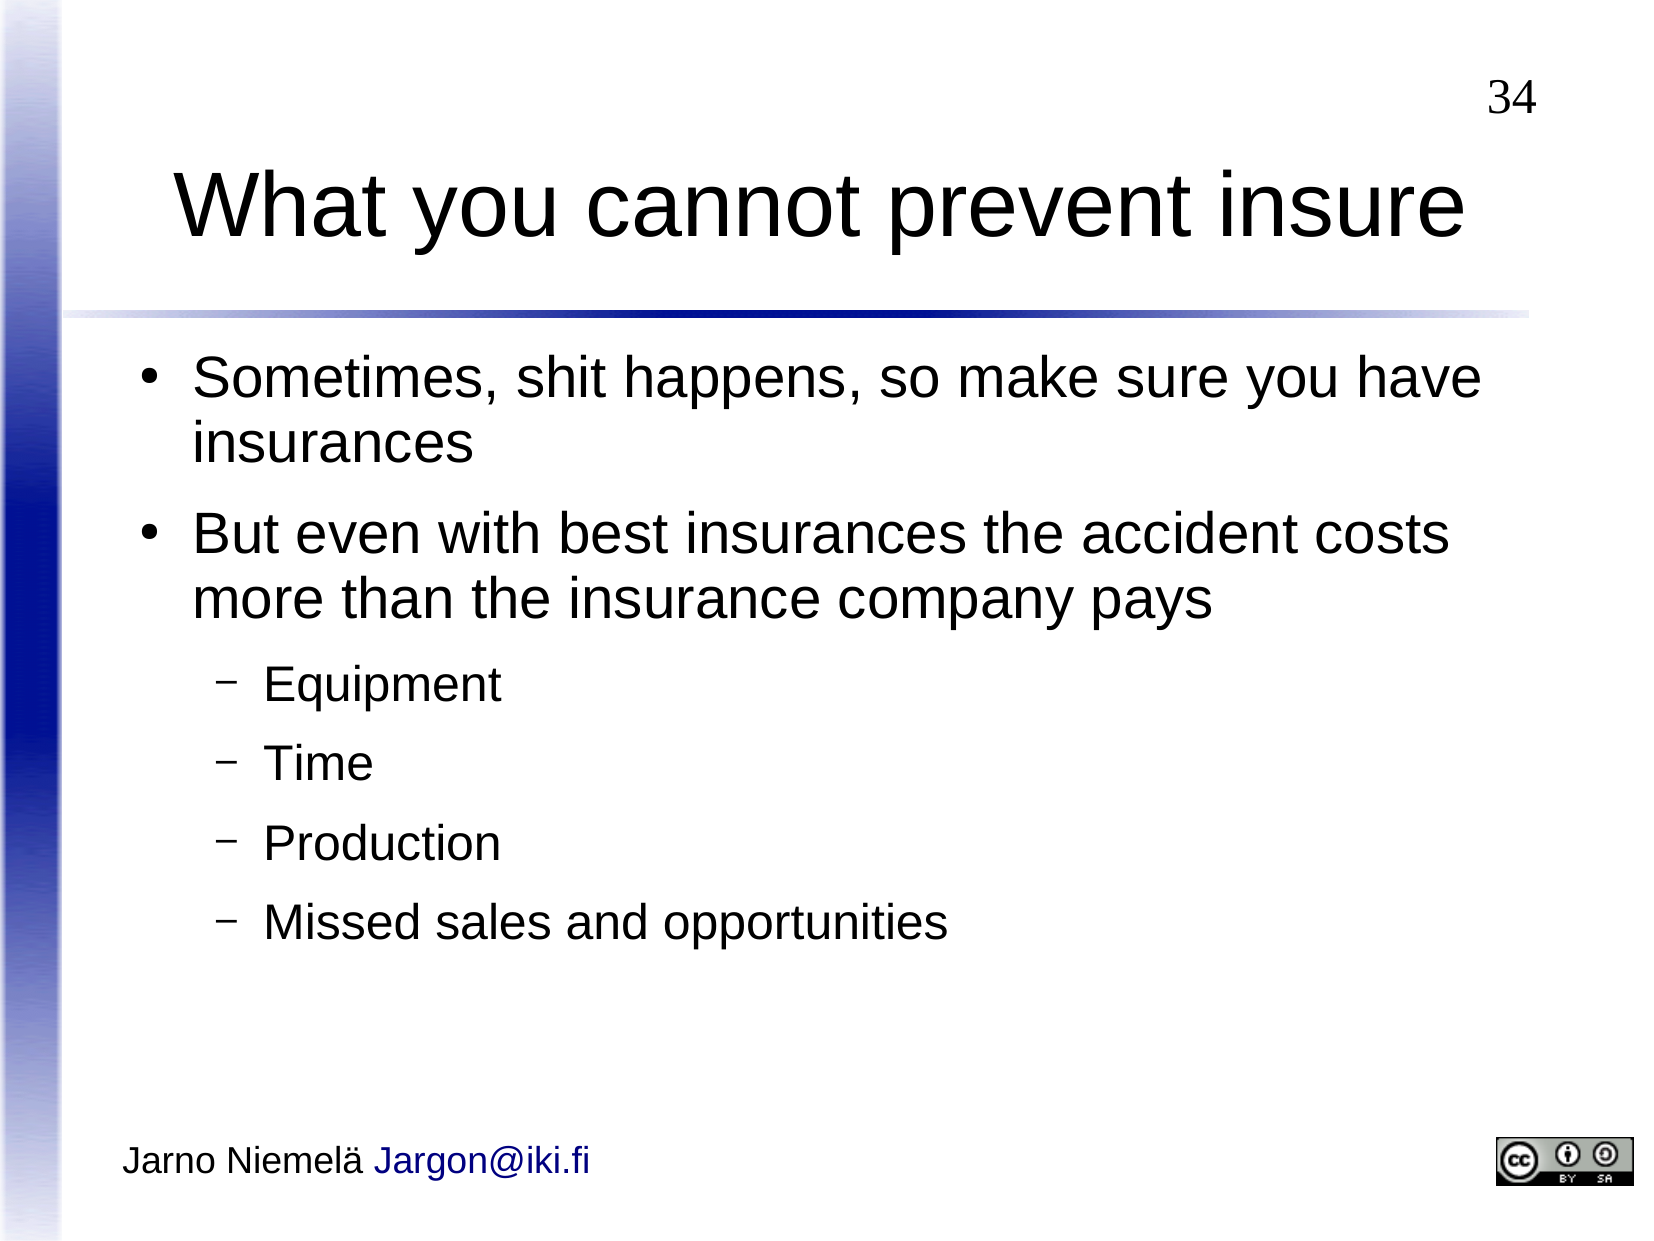

# What you cannot prevent insure
Sometimes, shit happens, so make sure you have insurances
But even with best insurances the accident costs more than the insurance company pays
Equipment
Time
Production
Missed sales and opportunities